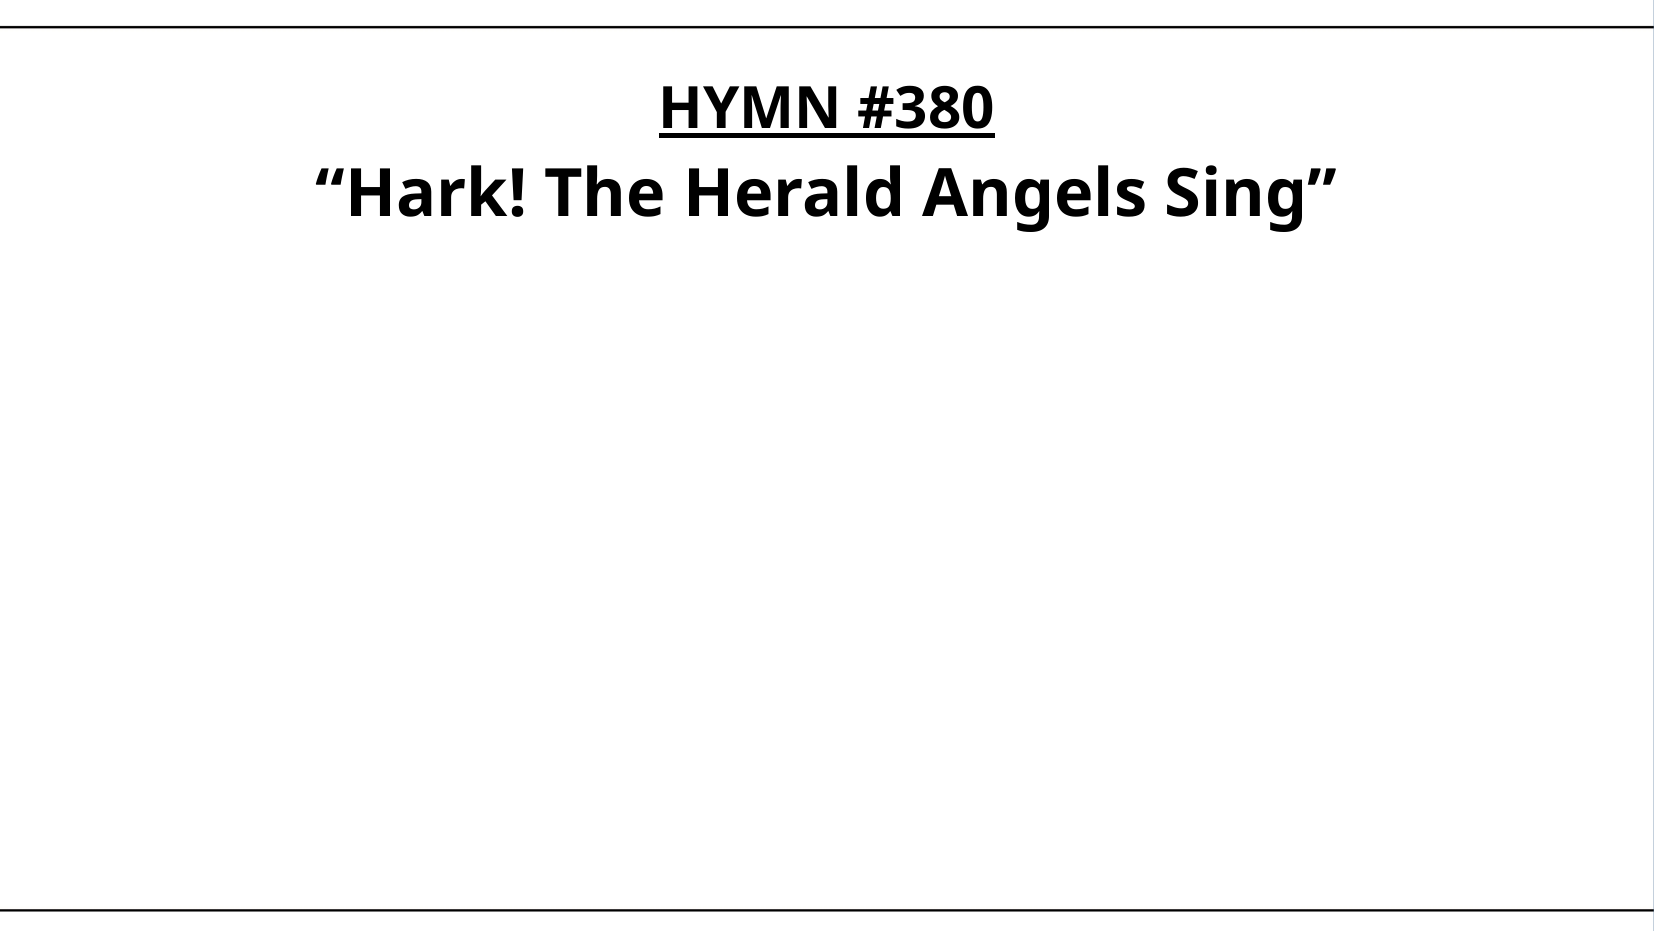

HYMN #380
“Hark! The Herald Angels Sing”